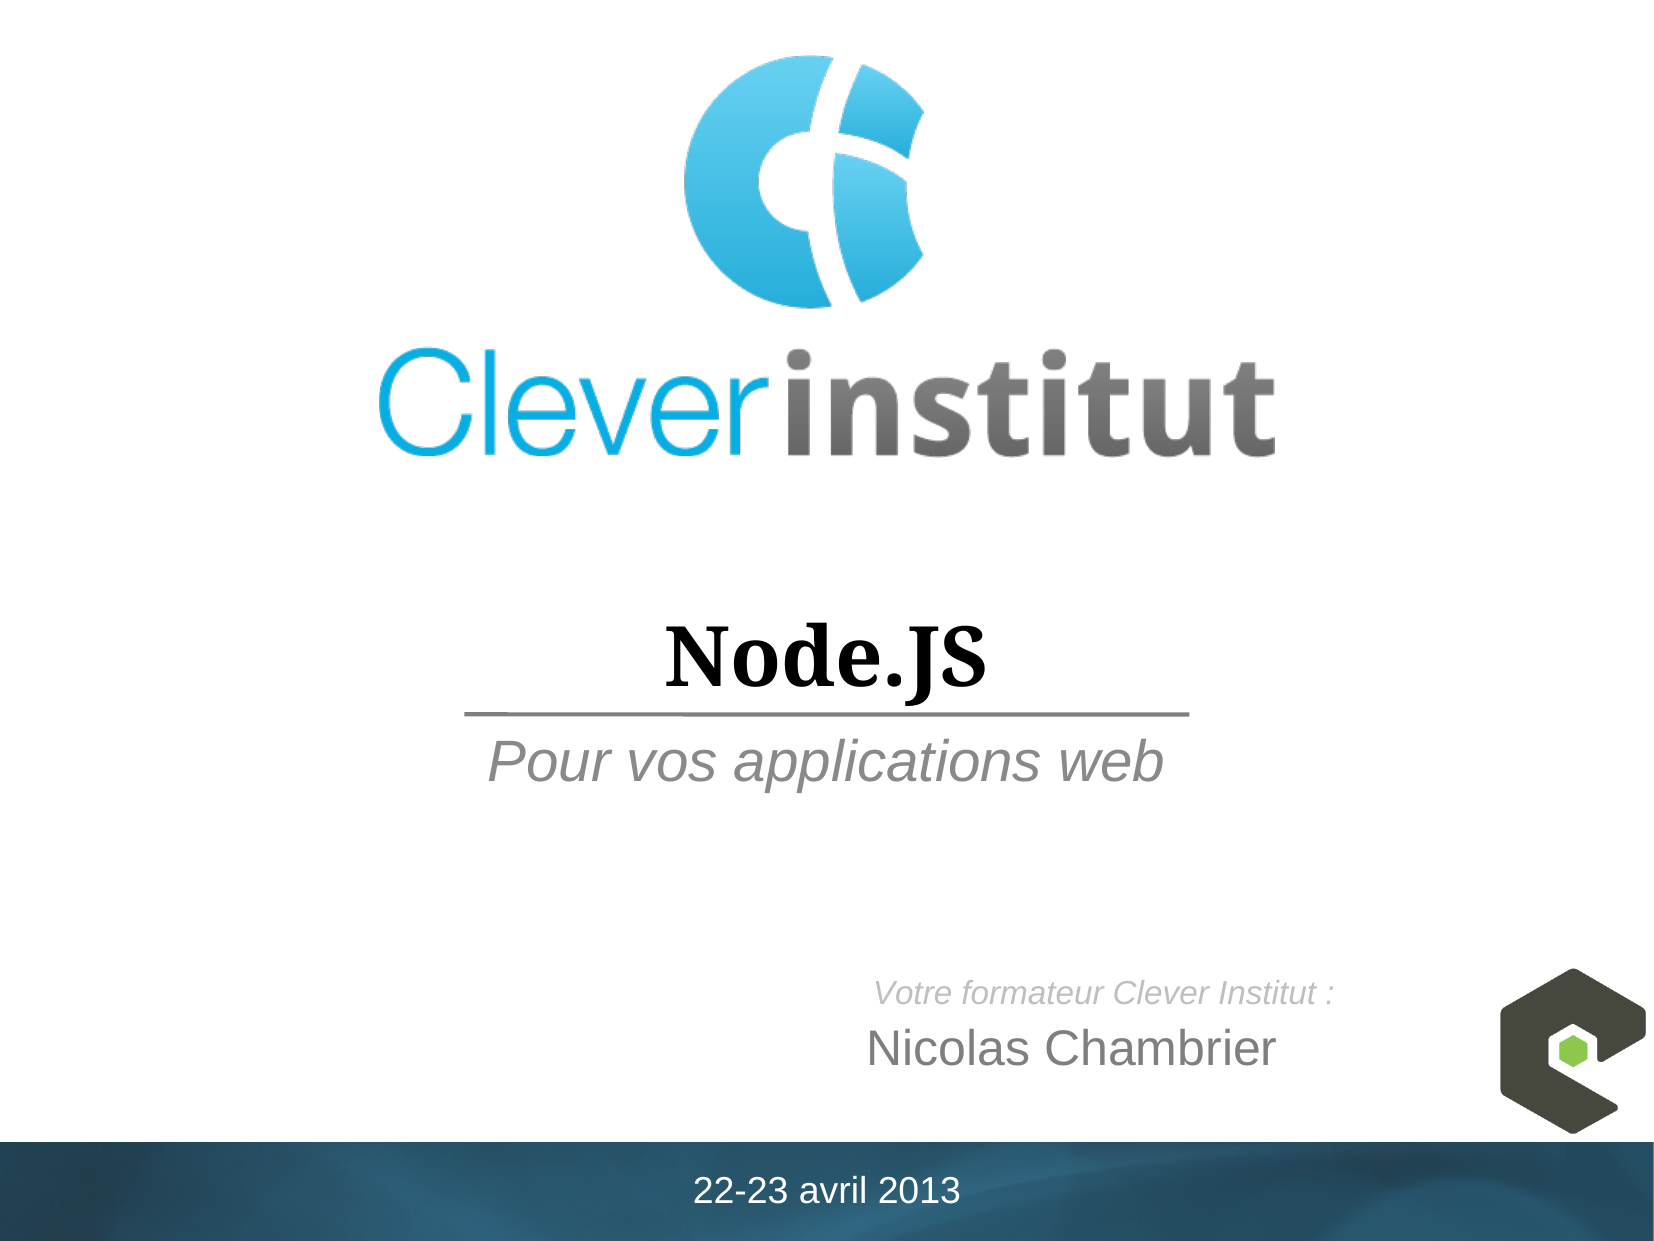

# Node.JS
Pour vos applications web
Nicolas Chambrier